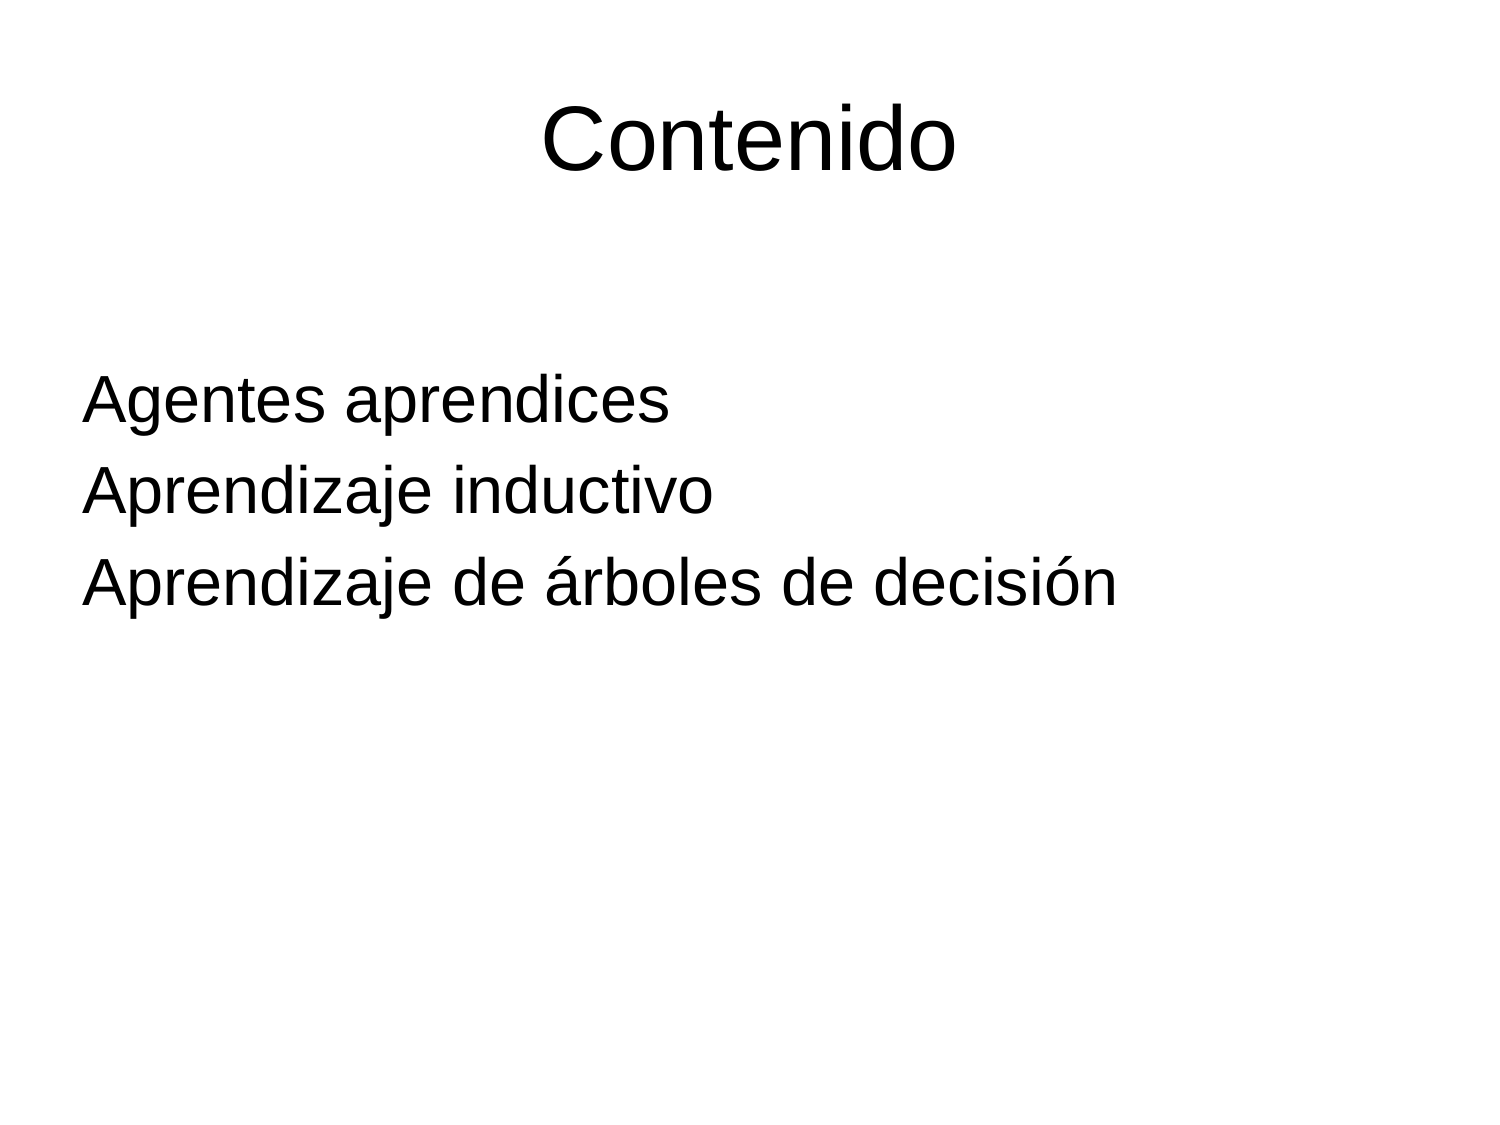

# Contenido
Agentes aprendices
Aprendizaje inductivo
Aprendizaje de árboles de decisión